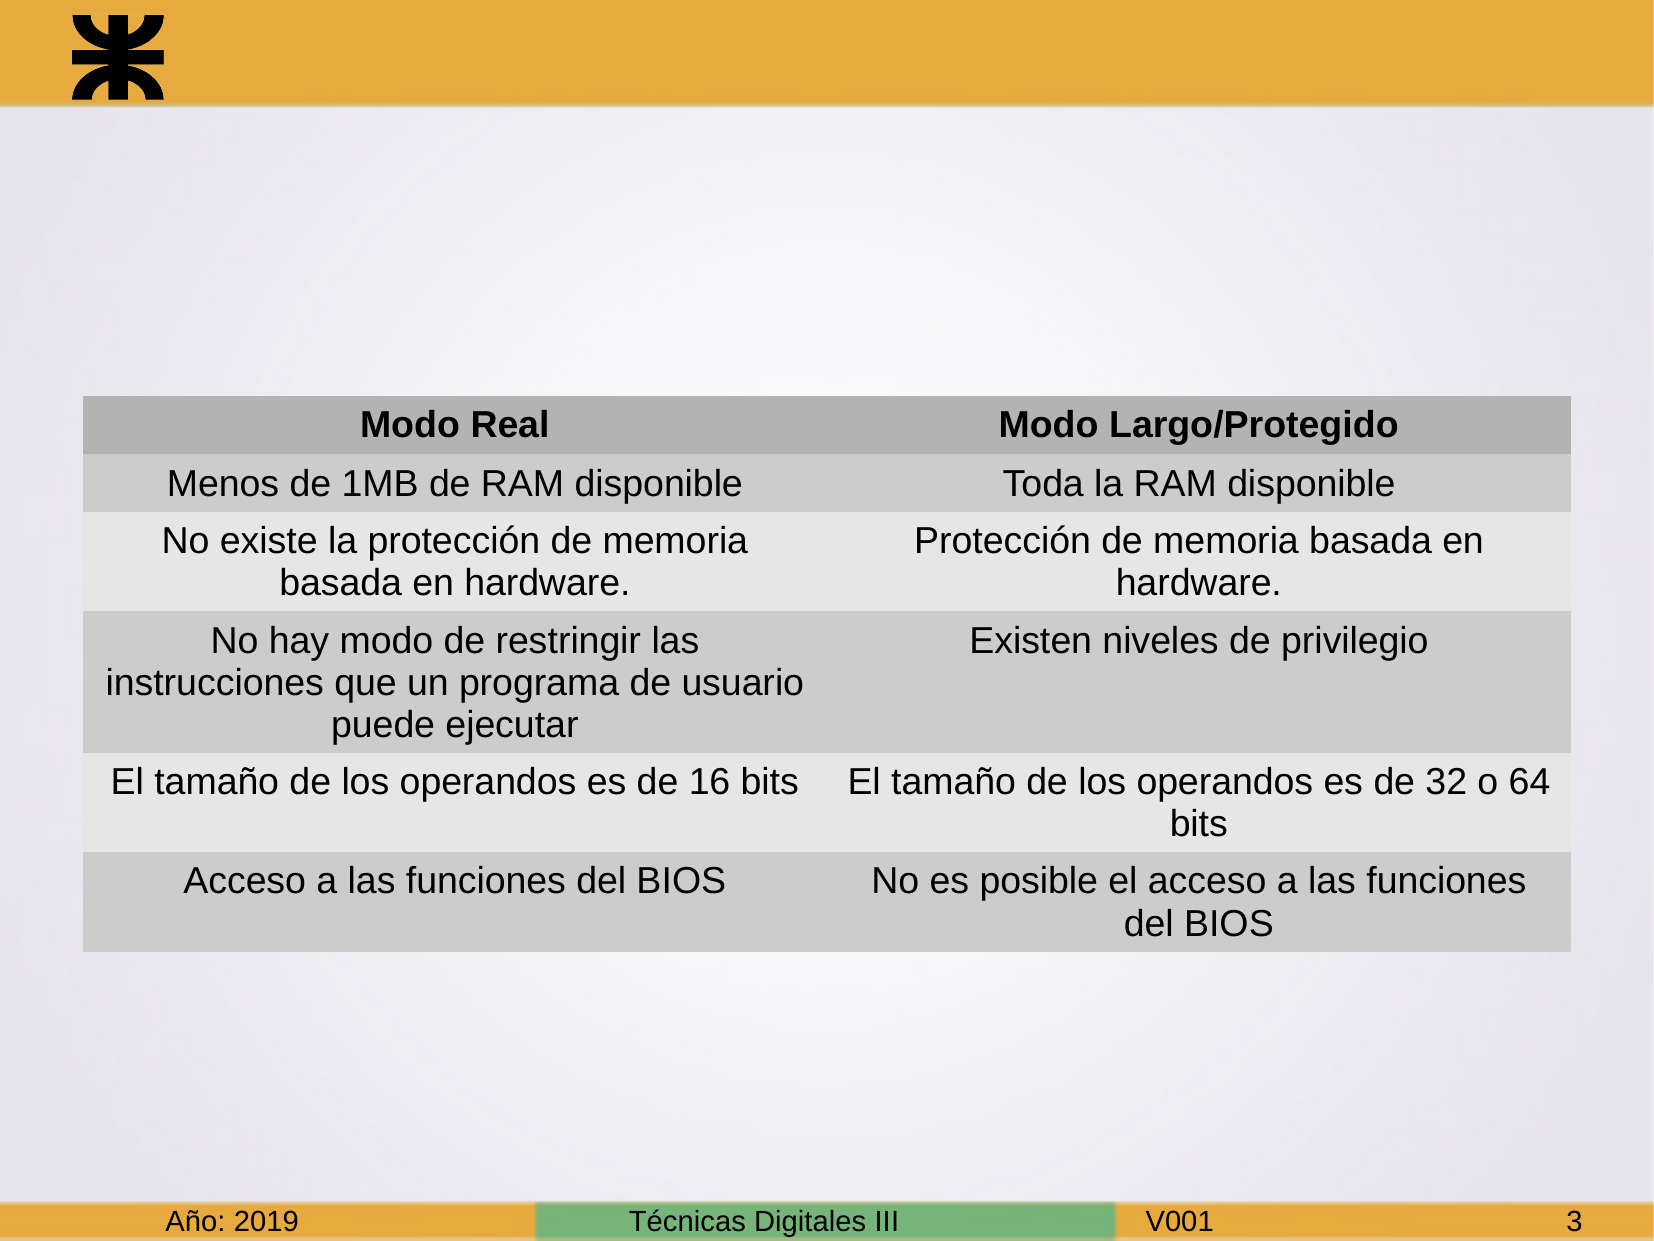

#
| Modo Real | Modo Largo/Protegido |
| --- | --- |
| Menos de 1MB de RAM disponible | Toda la RAM disponible |
| No existe la protección de memoria basada en hardware. | Protección de memoria basada en hardware. |
| No hay modo de restringir las instrucciones que un programa de usuario puede ejecutar | Existen niveles de privilegio |
| El tamaño de los operandos es de 16 bits | El tamaño de los operandos es de 32 o 64 bits |
| Acceso a las funciones del BIOS | No es posible el acceso a las funciones del BIOS |
2013
Técnicas Digitales III
3